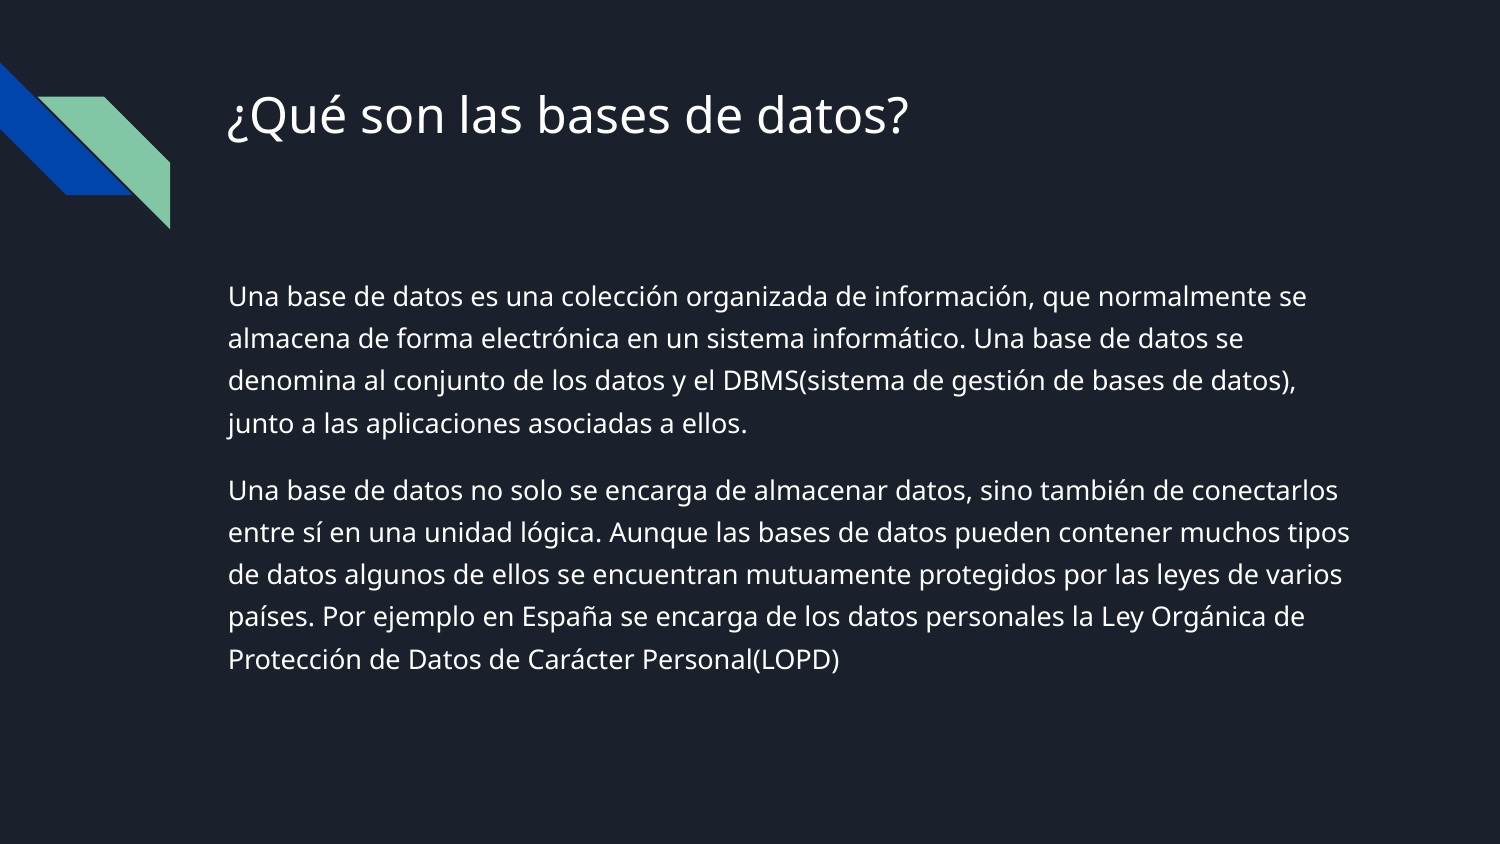

# ¿Qué son las bases de datos?
Una base de datos es una colección organizada de información, que normalmente se almacena de forma electrónica en un sistema informático. Una base de datos se denomina al conjunto de los datos y el DBMS(sistema de gestión de bases de datos), junto a las aplicaciones asociadas a ellos.
Una base de datos no solo se encarga de almacenar datos, sino también de conectarlos entre sí en una unidad lógica. Aunque las bases de datos pueden contener muchos tipos de datos algunos de ellos se encuentran mutuamente protegidos por las leyes de varios países. Por ejemplo en España se encarga de los datos personales la Ley Orgánica de Protección de Datos de Carácter Personal(LOPD)